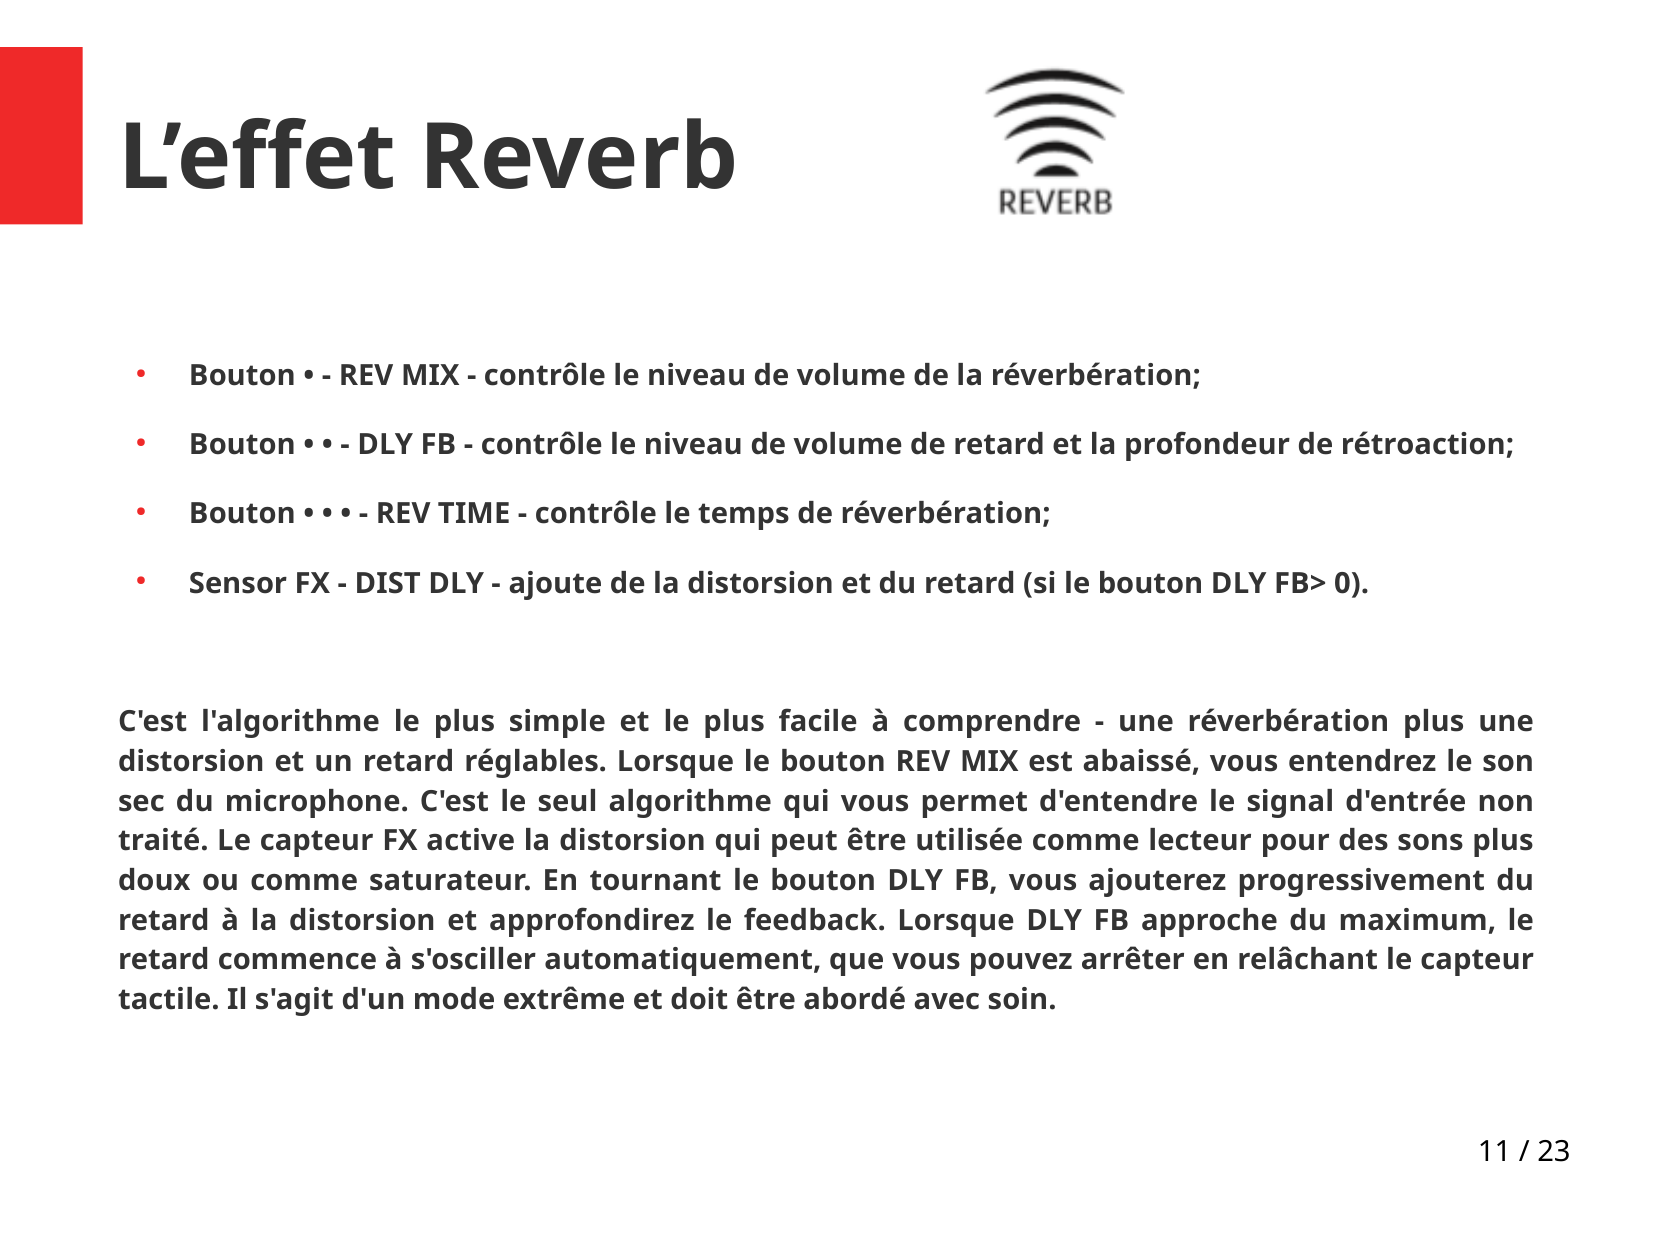

# L’effet Reverb
Bouton • - REV MIX - contrôle le niveau de volume de la réverbération;
Bouton • • - DLY FB - contrôle le niveau de volume de retard et la profondeur de rétroaction;
Bouton • • • - REV TIME - contrôle le temps de réverbération;
Sensor FX - DIST DLY - ajoute de la distorsion et du retard (si le bouton DLY FB> 0).
C'est l'algorithme le plus simple et le plus facile à comprendre - une réverbération plus une distorsion et un retard réglables. Lorsque le bouton REV MIX est abaissé, vous entendrez le son sec du microphone. C'est le seul algorithme qui vous permet d'entendre le signal d'entrée non traité. Le capteur FX active la distorsion qui peut être utilisée comme lecteur pour des sons plus doux ou comme saturateur. En tournant le bouton DLY FB, vous ajouterez progressivement du retard à la distorsion et approfondirez le feedback. Lorsque DLY FB approche du maximum, le retard commence à s'osciller automatiquement, que vous pouvez arrêter en relâchant le capteur tactile. Il s'agit d'un mode extrême et doit être abordé avec soin.
11